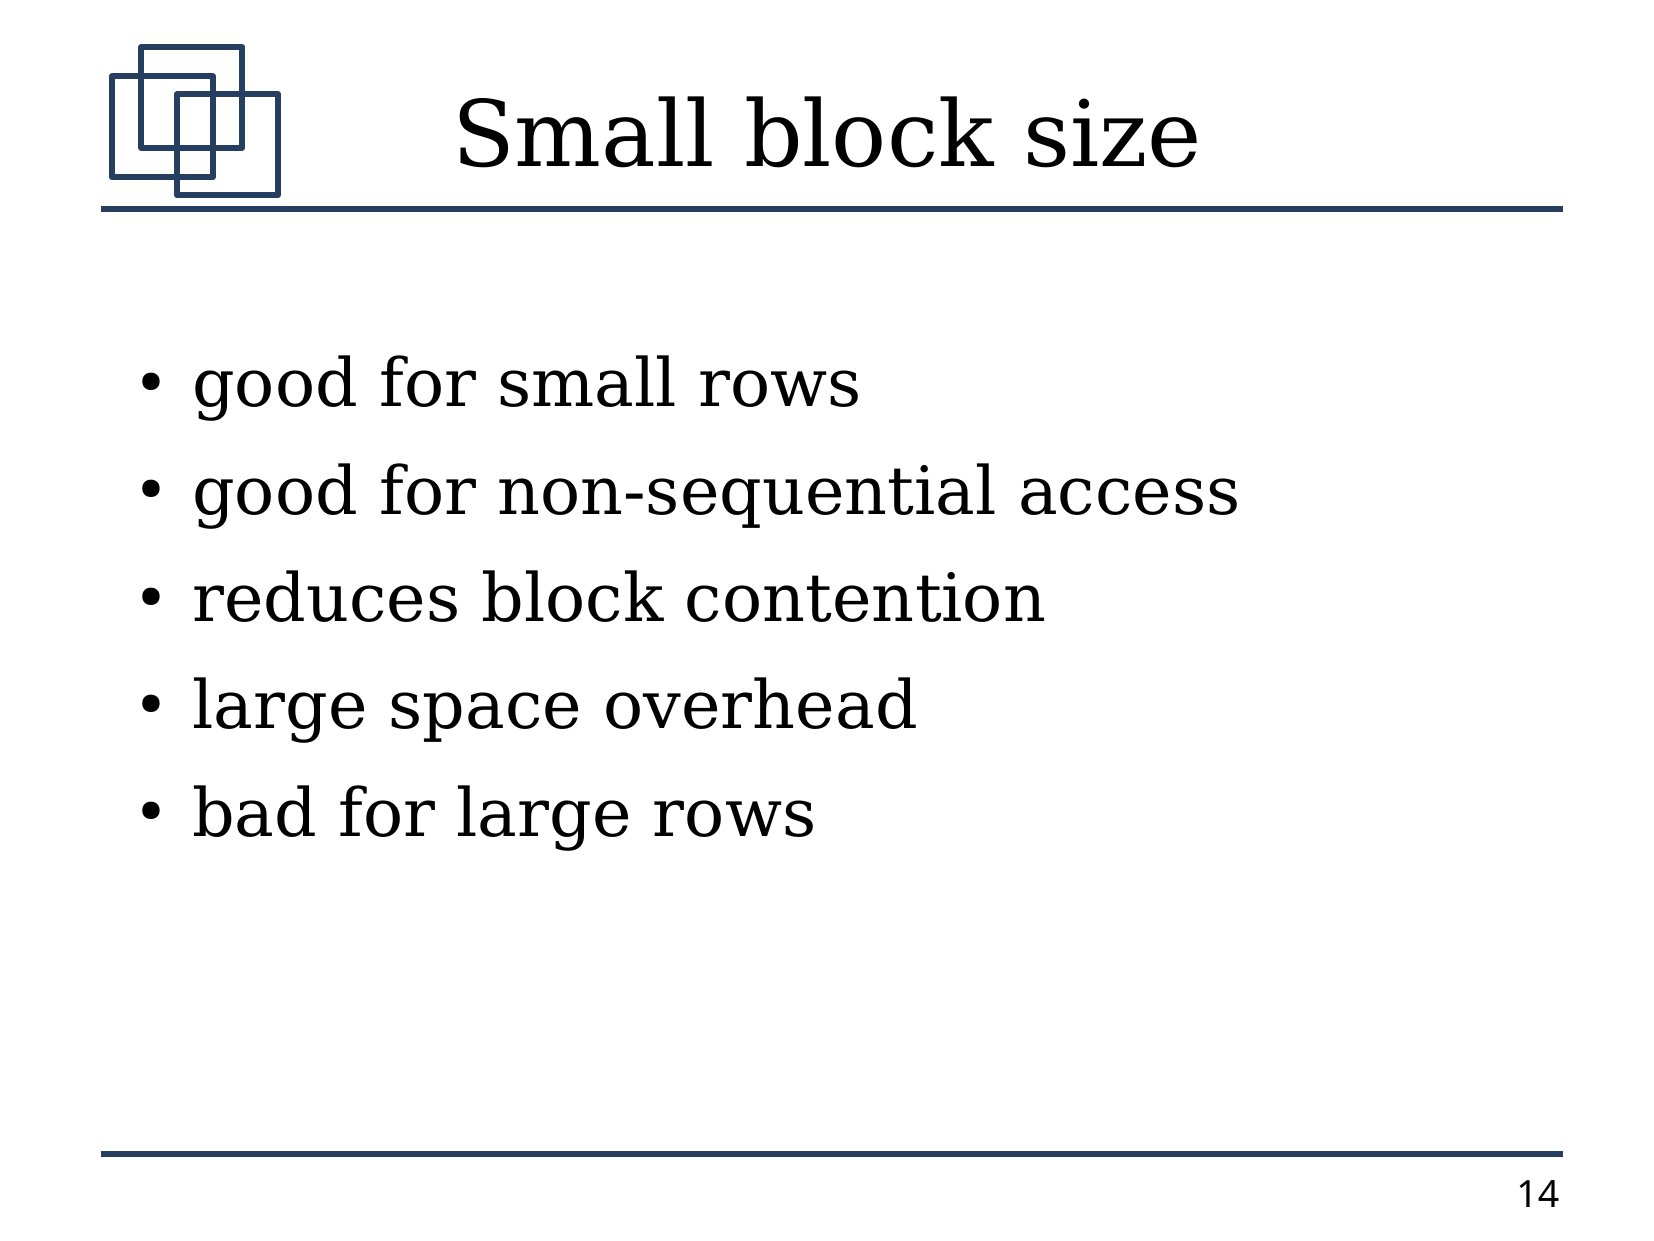

# Small block size
good for small rows
good for non-sequential access
reduces block contention
large space overhead
bad for large rows